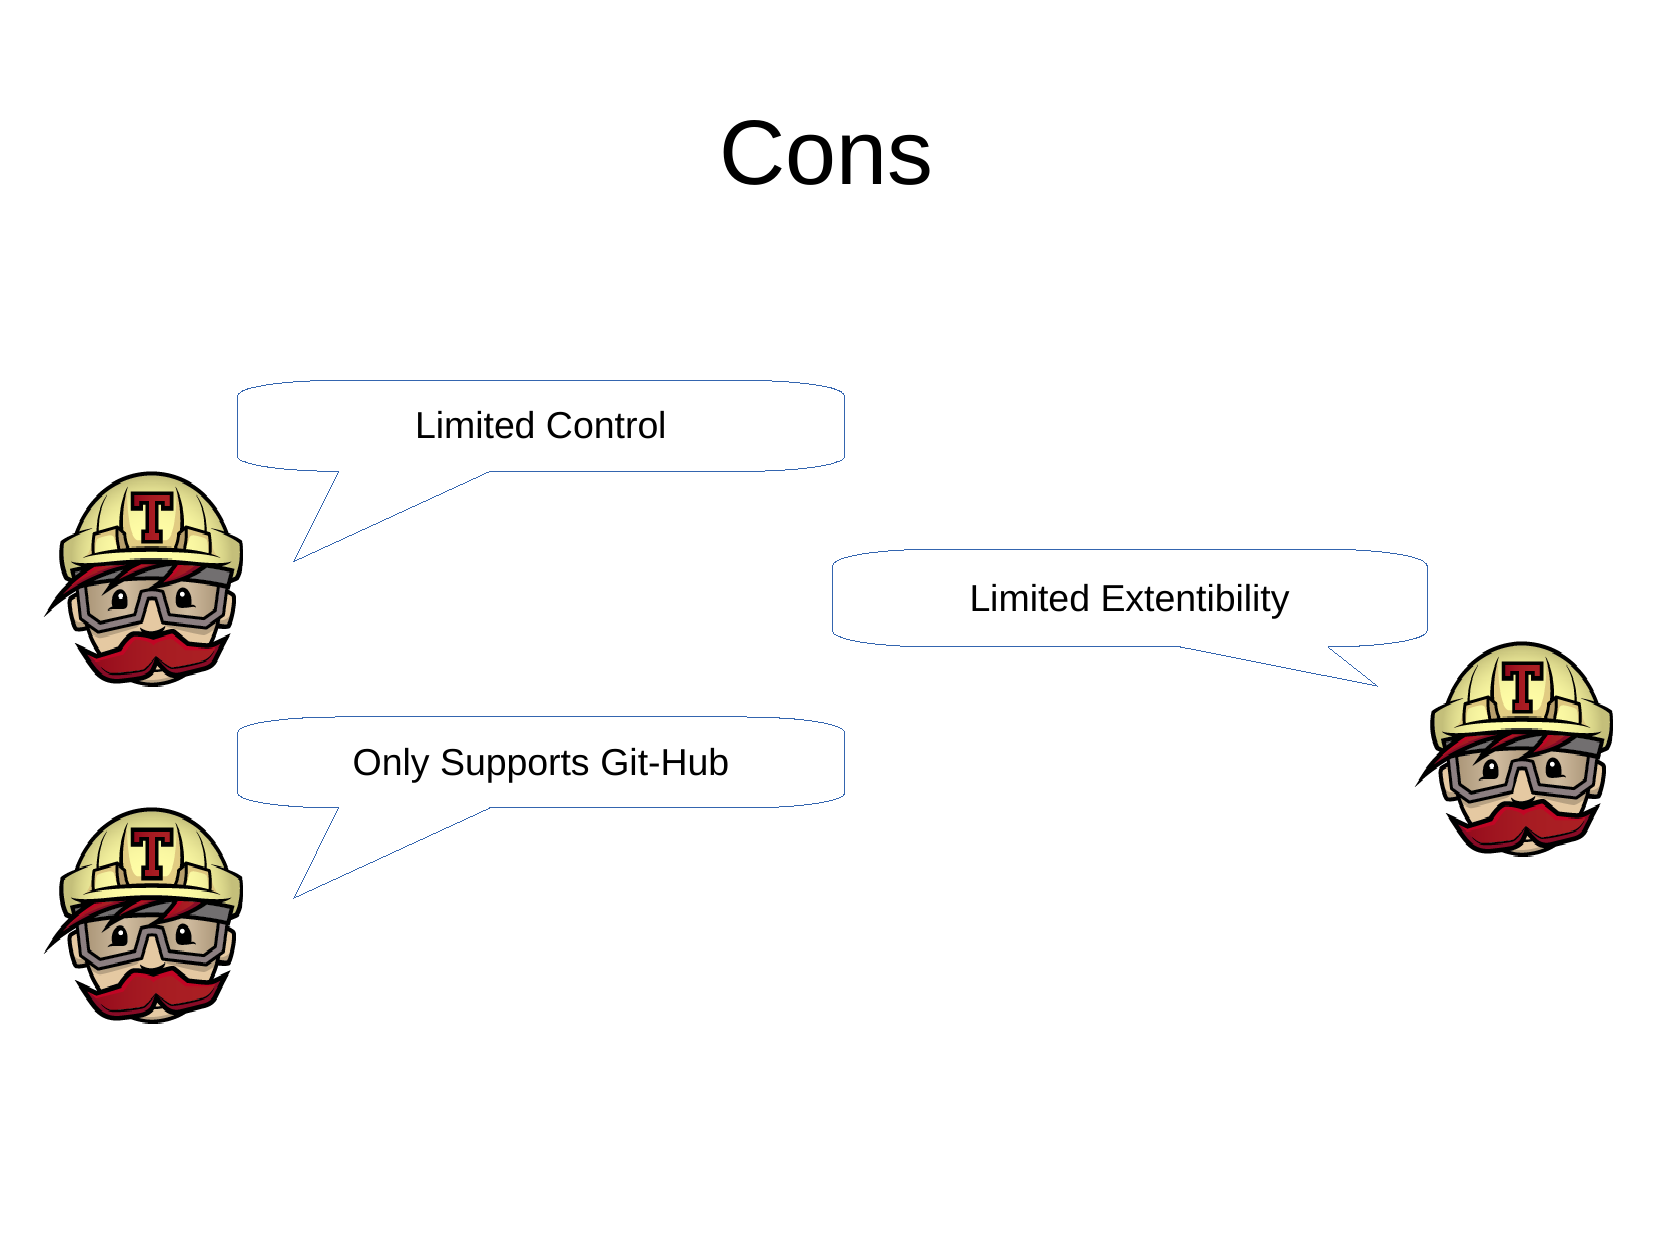

# Cons
Limited Control
Limited Extentibility
Only Supports Git-Hub